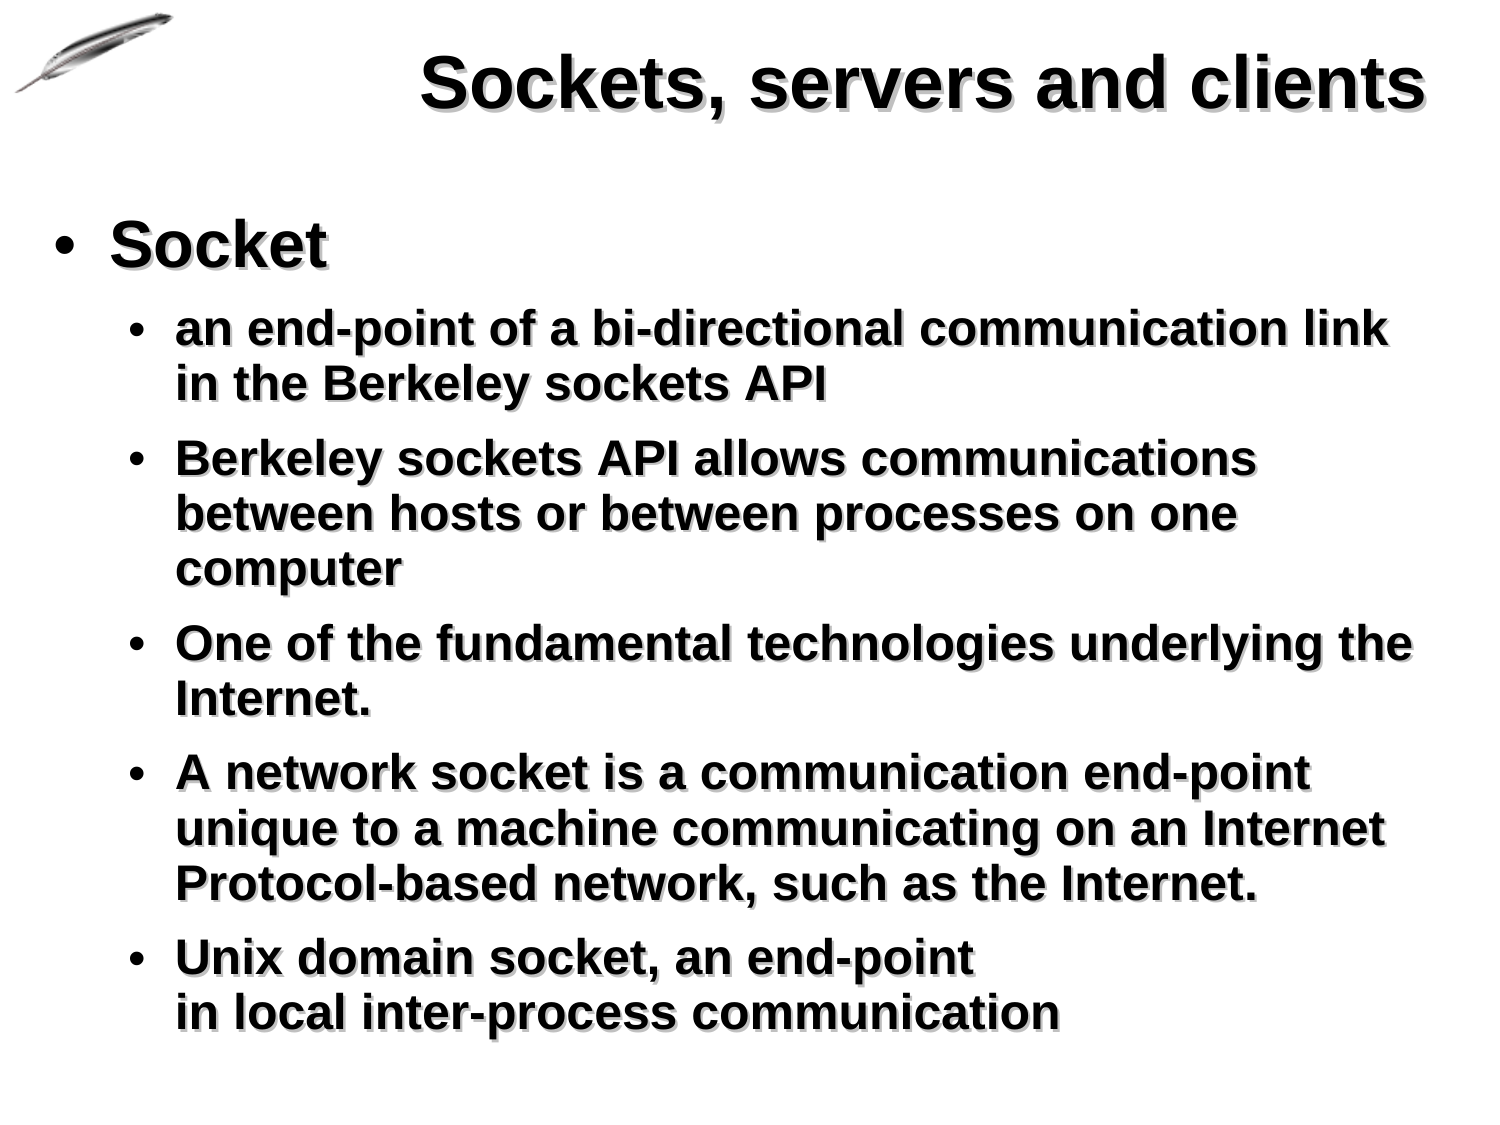

# Sockets, servers and clients
Socket
an end-point of a bi-directional communication link in the Berkeley sockets API
Berkeley sockets API allows communications between hosts or between processes on one computer
One of the fundamental technologies underlying the Internet.
A network socket is a communication end-point unique to a machine communicating on an Internet Protocol-based network, such as the Internet.
Unix domain socket, an end-point
in local inter-process communication